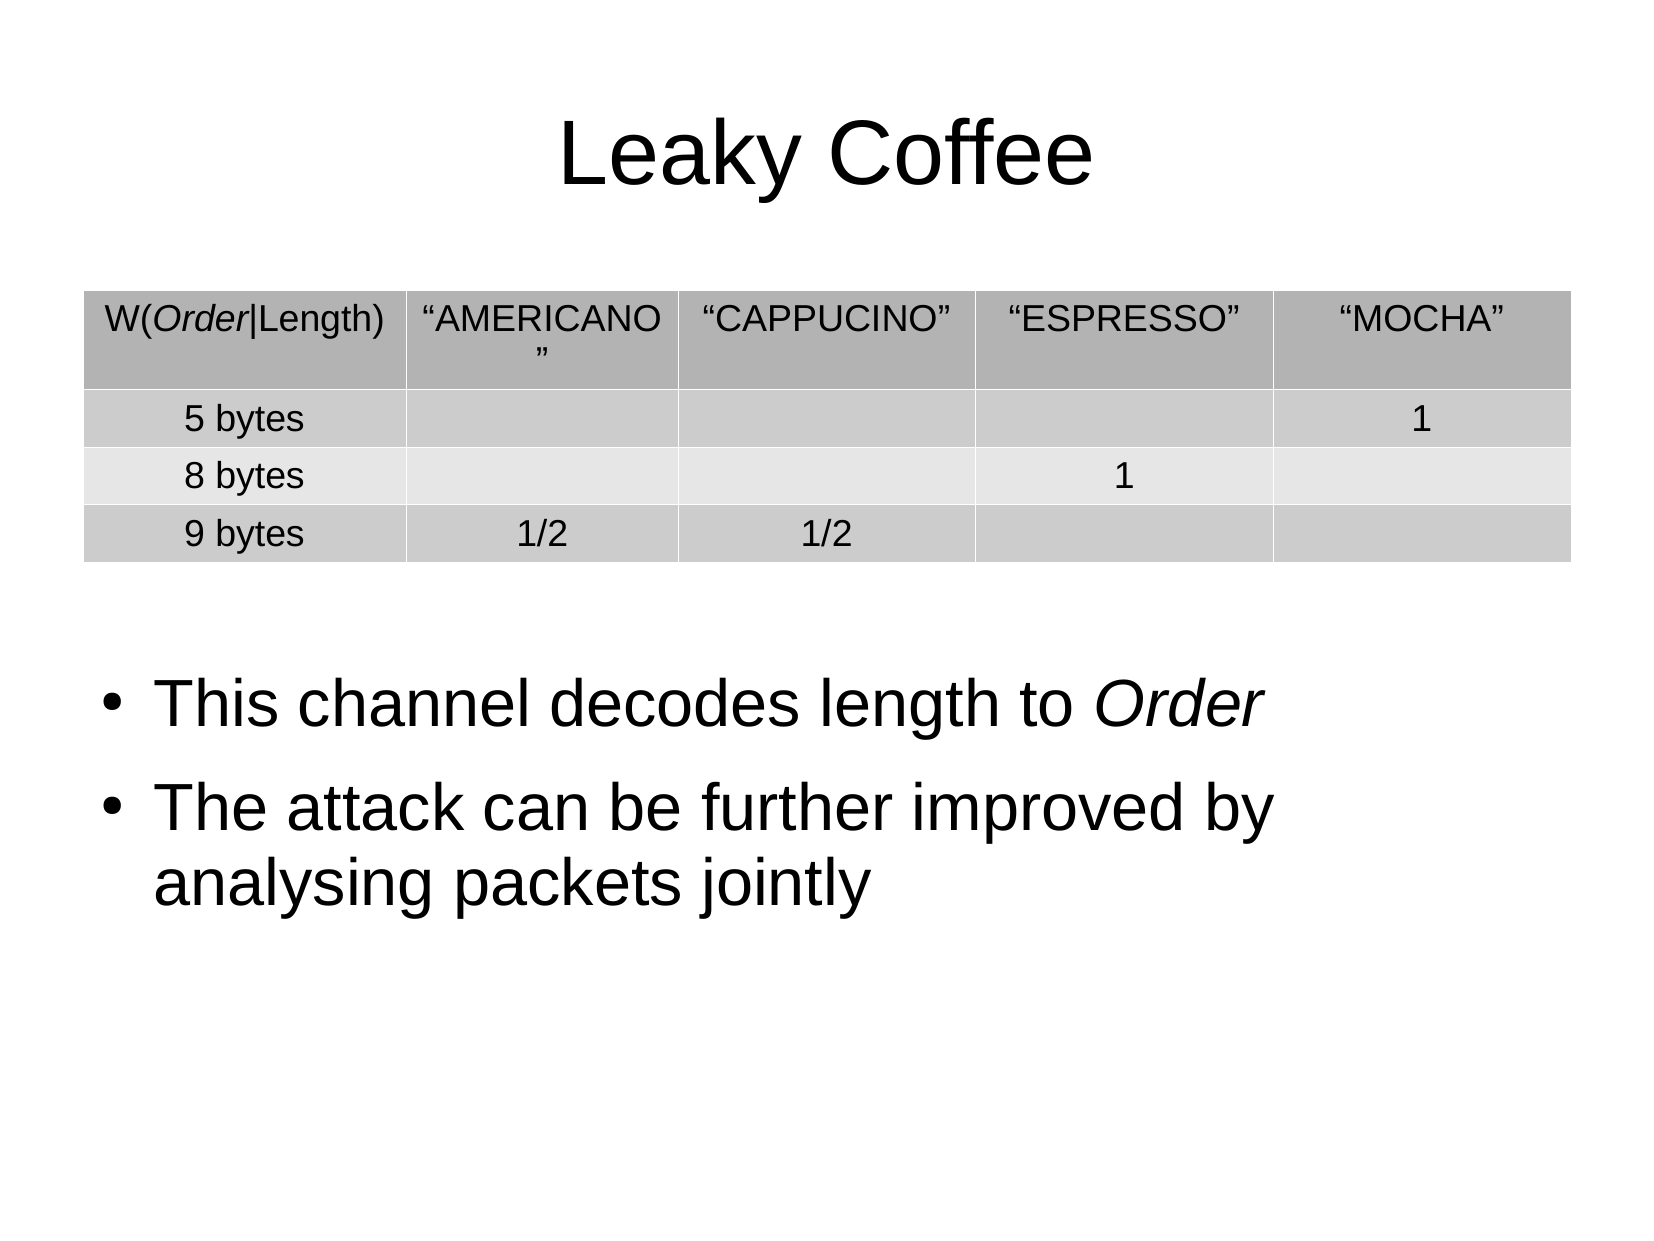

# Leaky Coffee
| W(Order|Length) | “AMERICANO” | “CAPPUCINO” | “ESPRESSO” | “MOCHA” |
| --- | --- | --- | --- | --- |
| 5 bytes | | | | 1 |
| 8 bytes | | | 1 | |
| 9 bytes | 1/2 | 1/2 | | |
This channel decodes length to Order
The attack can be further improved by analysing packets jointly